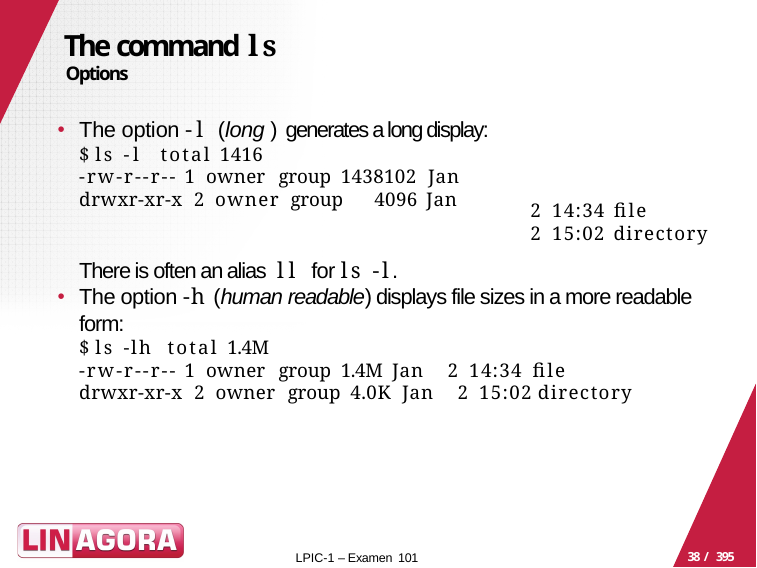

The command ls
Options
The option -l (long ) generates a long display:
$ ls -l total 1416
-rw-r--r-- 1 owner group 1438102 Jan
drwxr-xr-x 2 owner group	4096 Jan
2 14:34 file
2 15:02 directory
There is often an alias ll for ls -l.
The option -h (human readable) displays file sizes in a more readable form:
$ ls -lh total 1.4M
-rw-r--r-- 1 owner group 1.4M Jan 2 14:34 file
drwxr-xr-x 2 owner group 4.0K Jan 2 15:02 directory
LPIC-1 – Examen 101